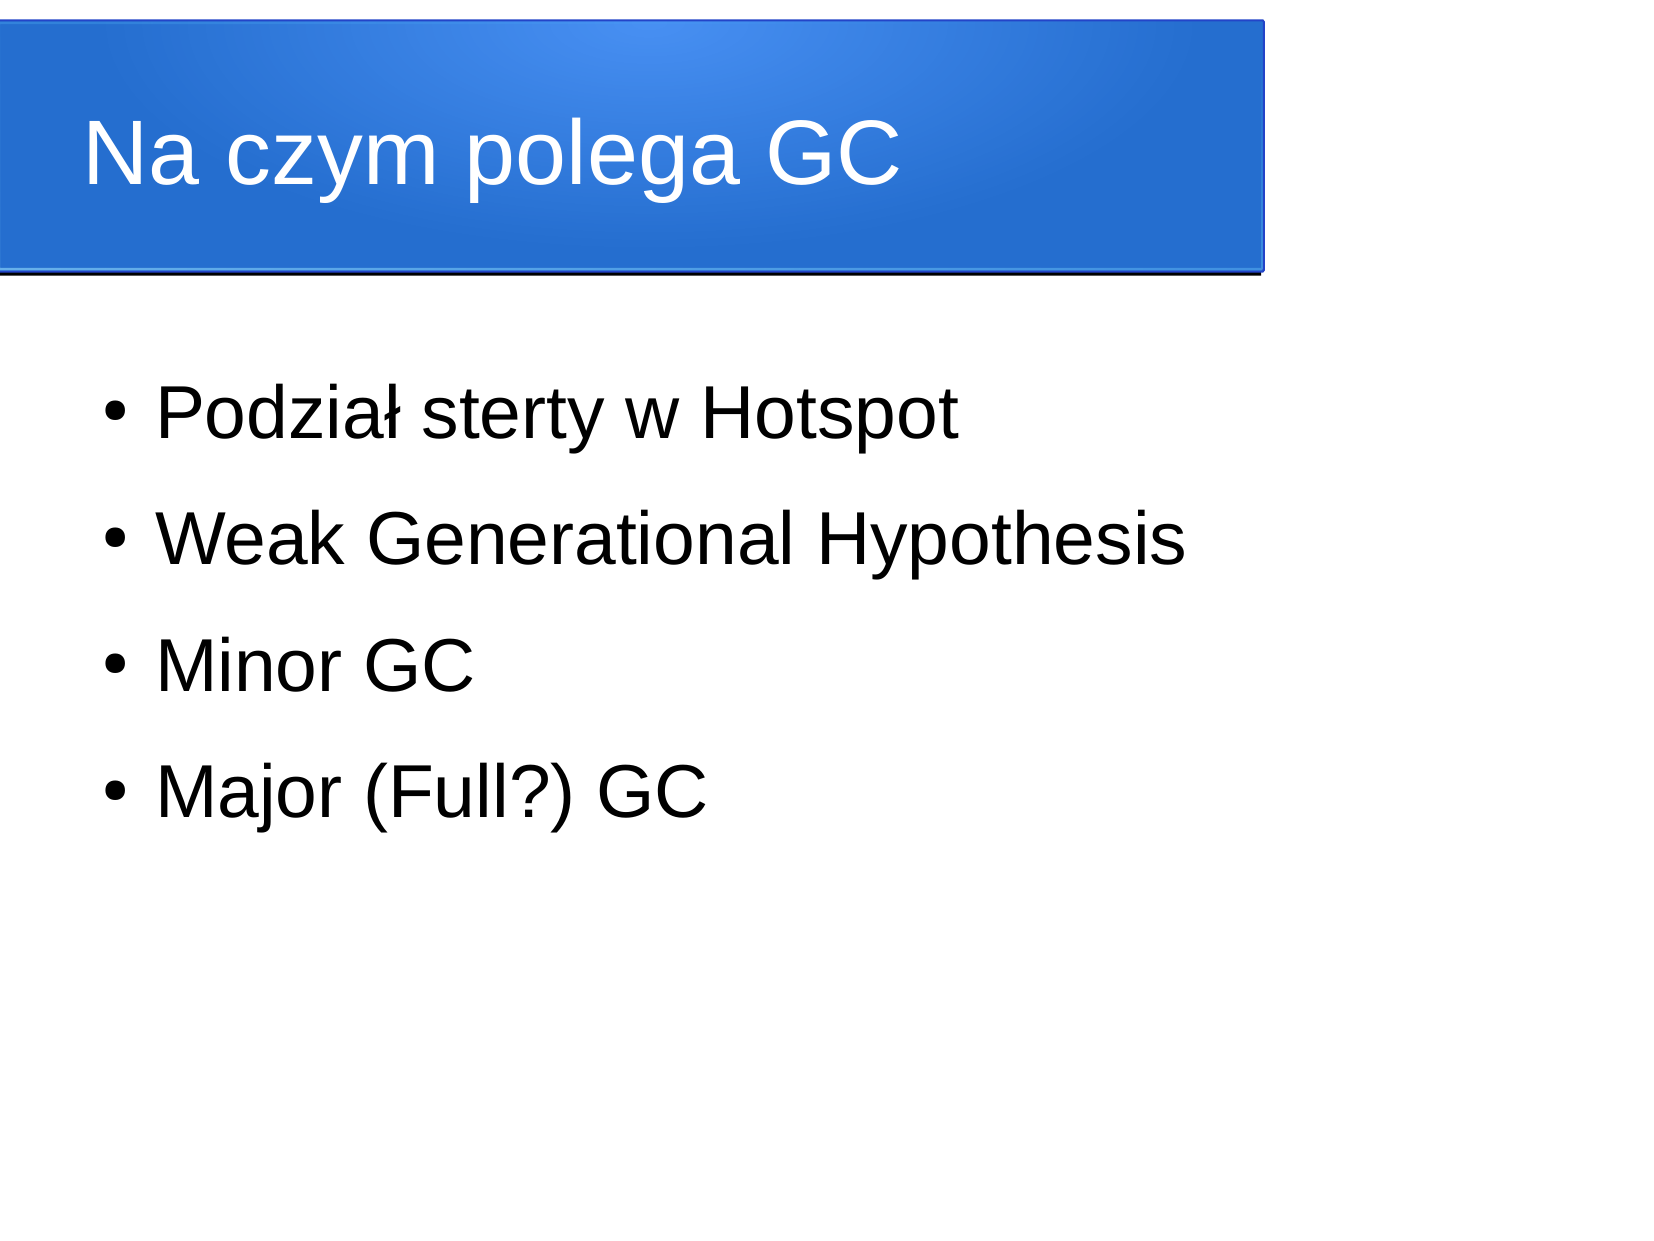

# Na czym polega GC
Podział sterty w Hotspot
Weak Generational Hypothesis
Minor GC
Major (Full?) GC